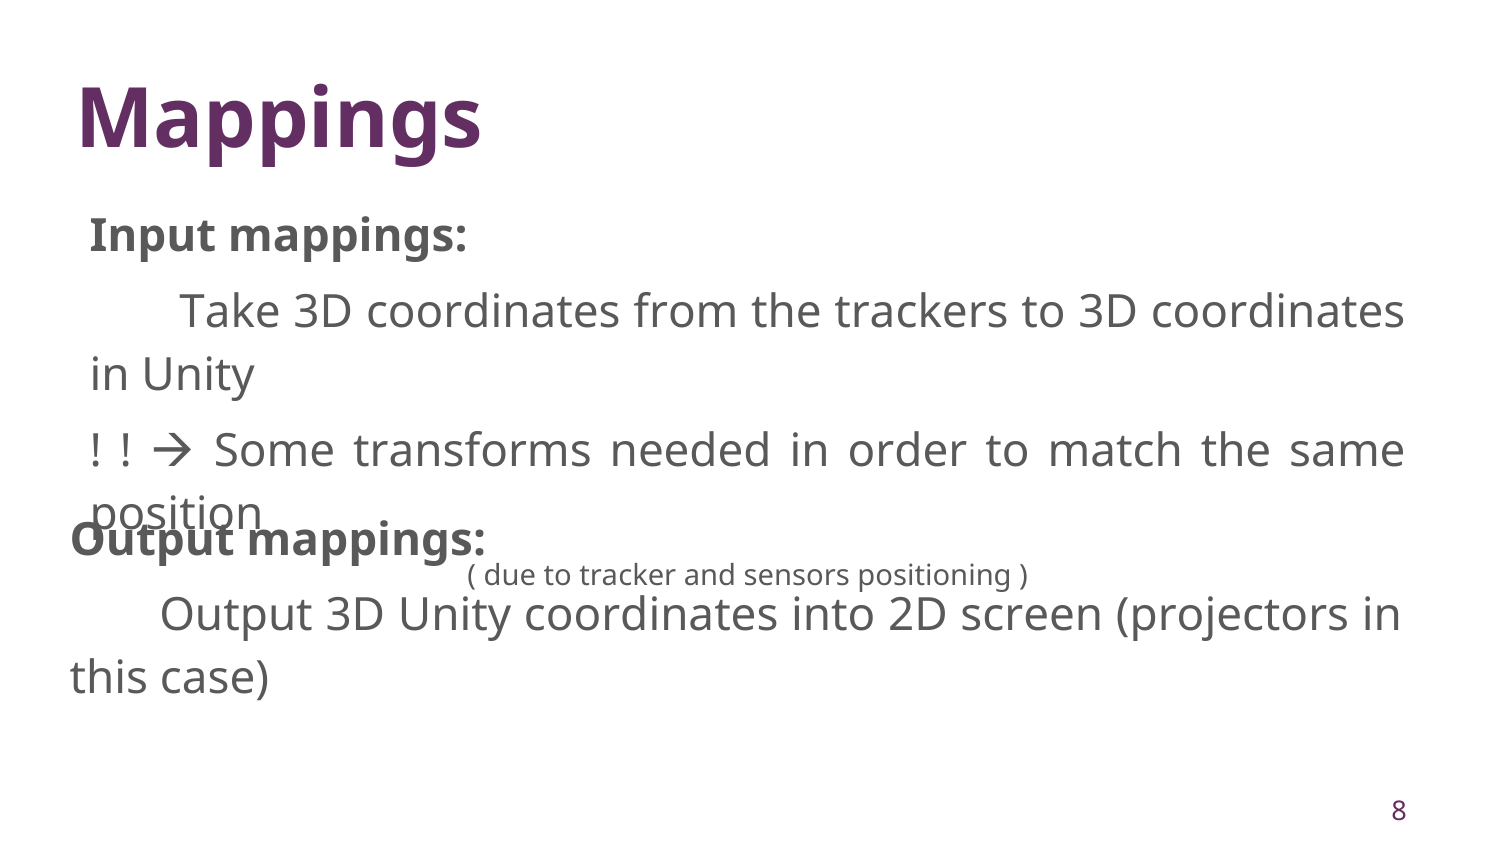

Mappings
Input mappings:
 Take 3D coordinates from the trackers to 3D coordinates in Unity
! !  Some transforms needed in order to match the same position
( due to tracker and sensors positioning )
Output mappings:
 Output 3D Unity coordinates into 2D screen (projectors in this case)